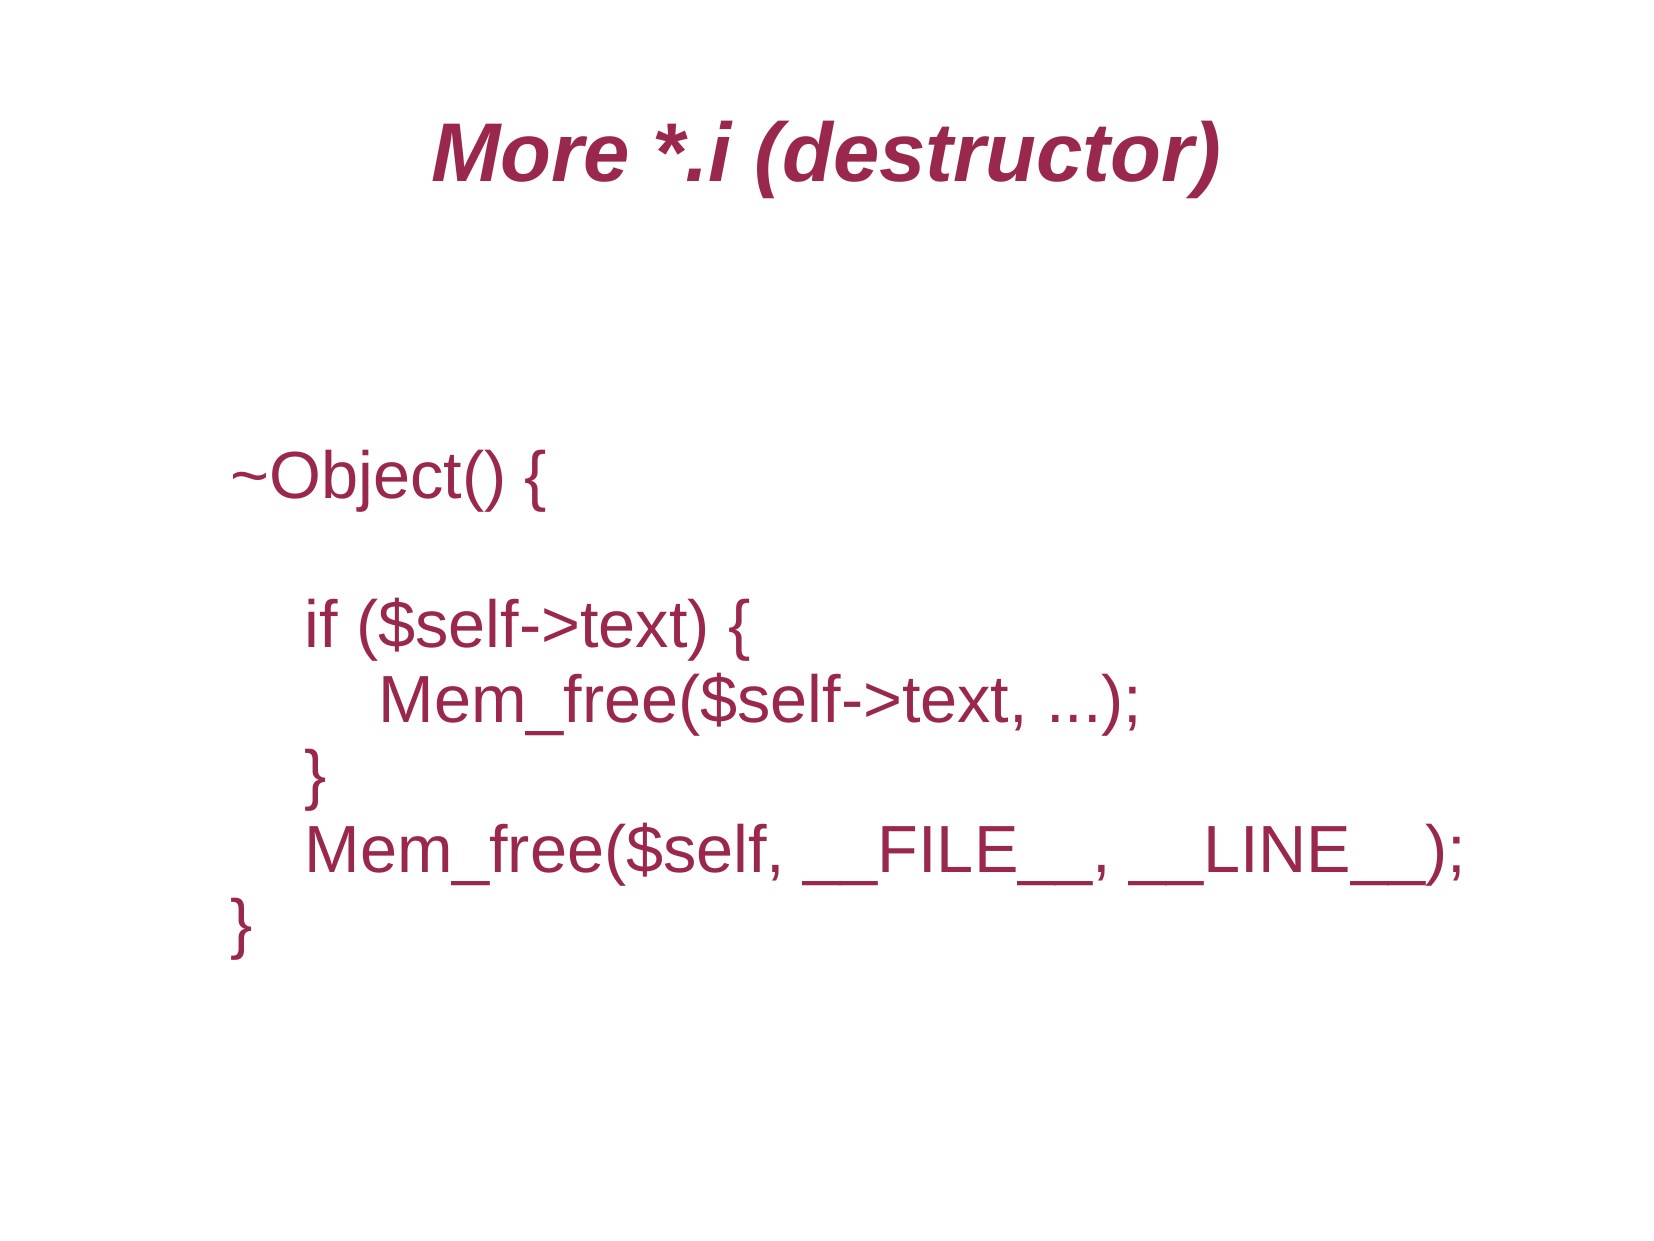

# More *.i (destructor)
 ~Object() {
 if ($self->text) {
 Mem_free($self->text, ...);
 }
 Mem_free($self, __FILE__, __LINE__);
 }